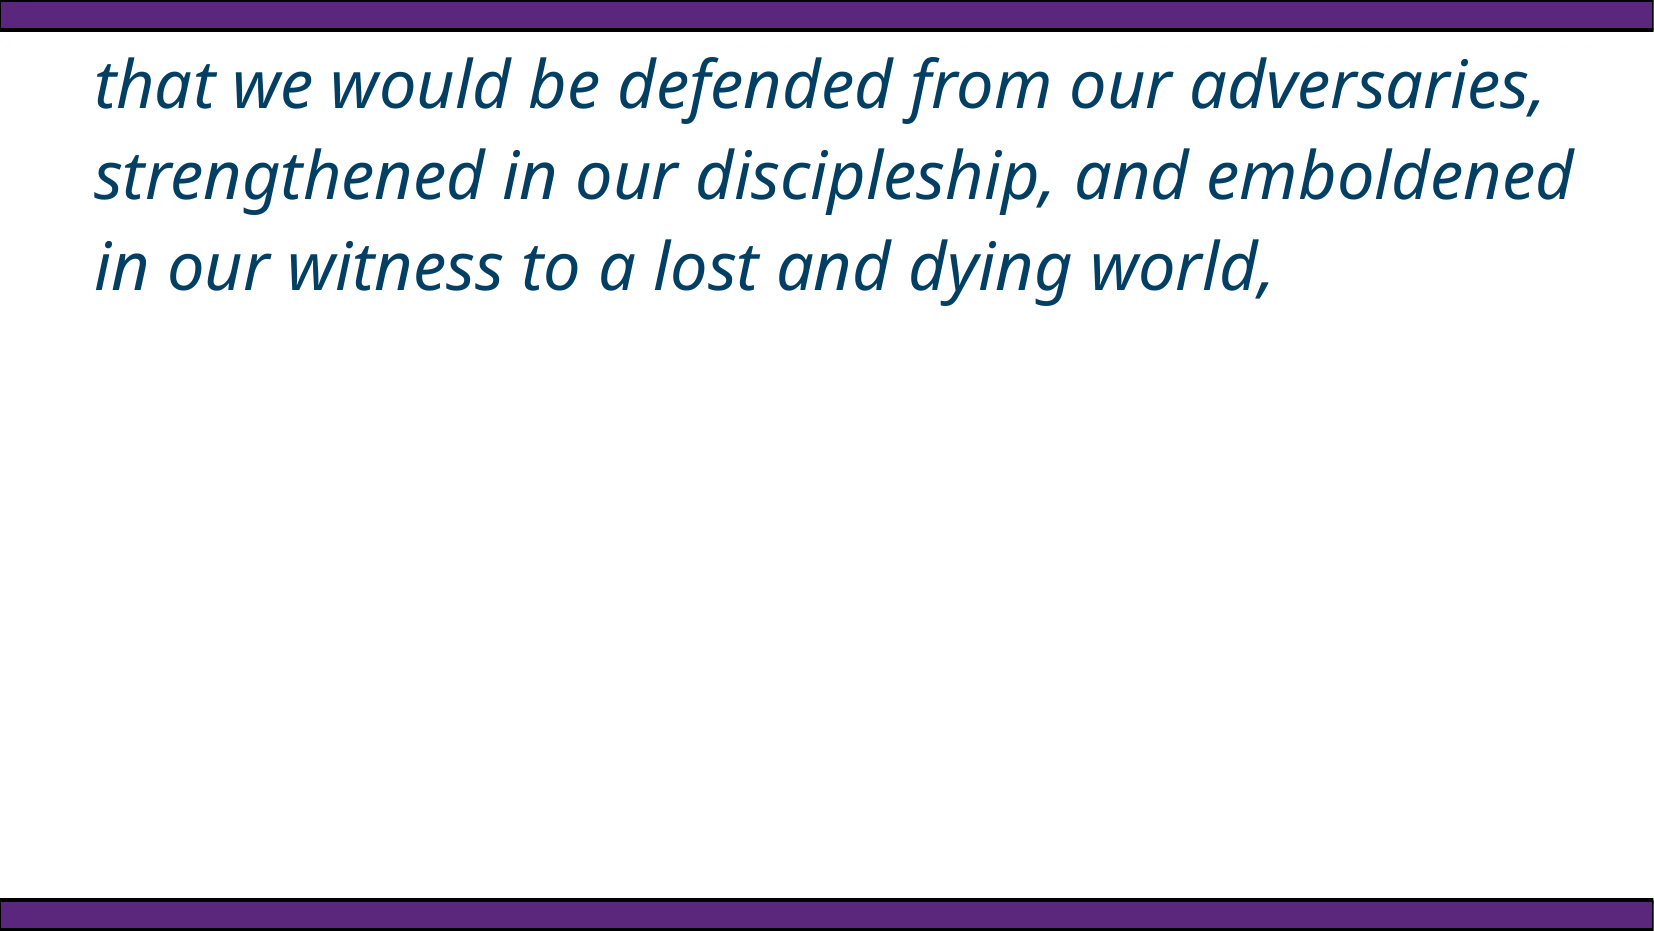

that we would be defended from our adversaries,
 strengthened in our discipleship, and emboldened
 in our witness to a lost and dying world,